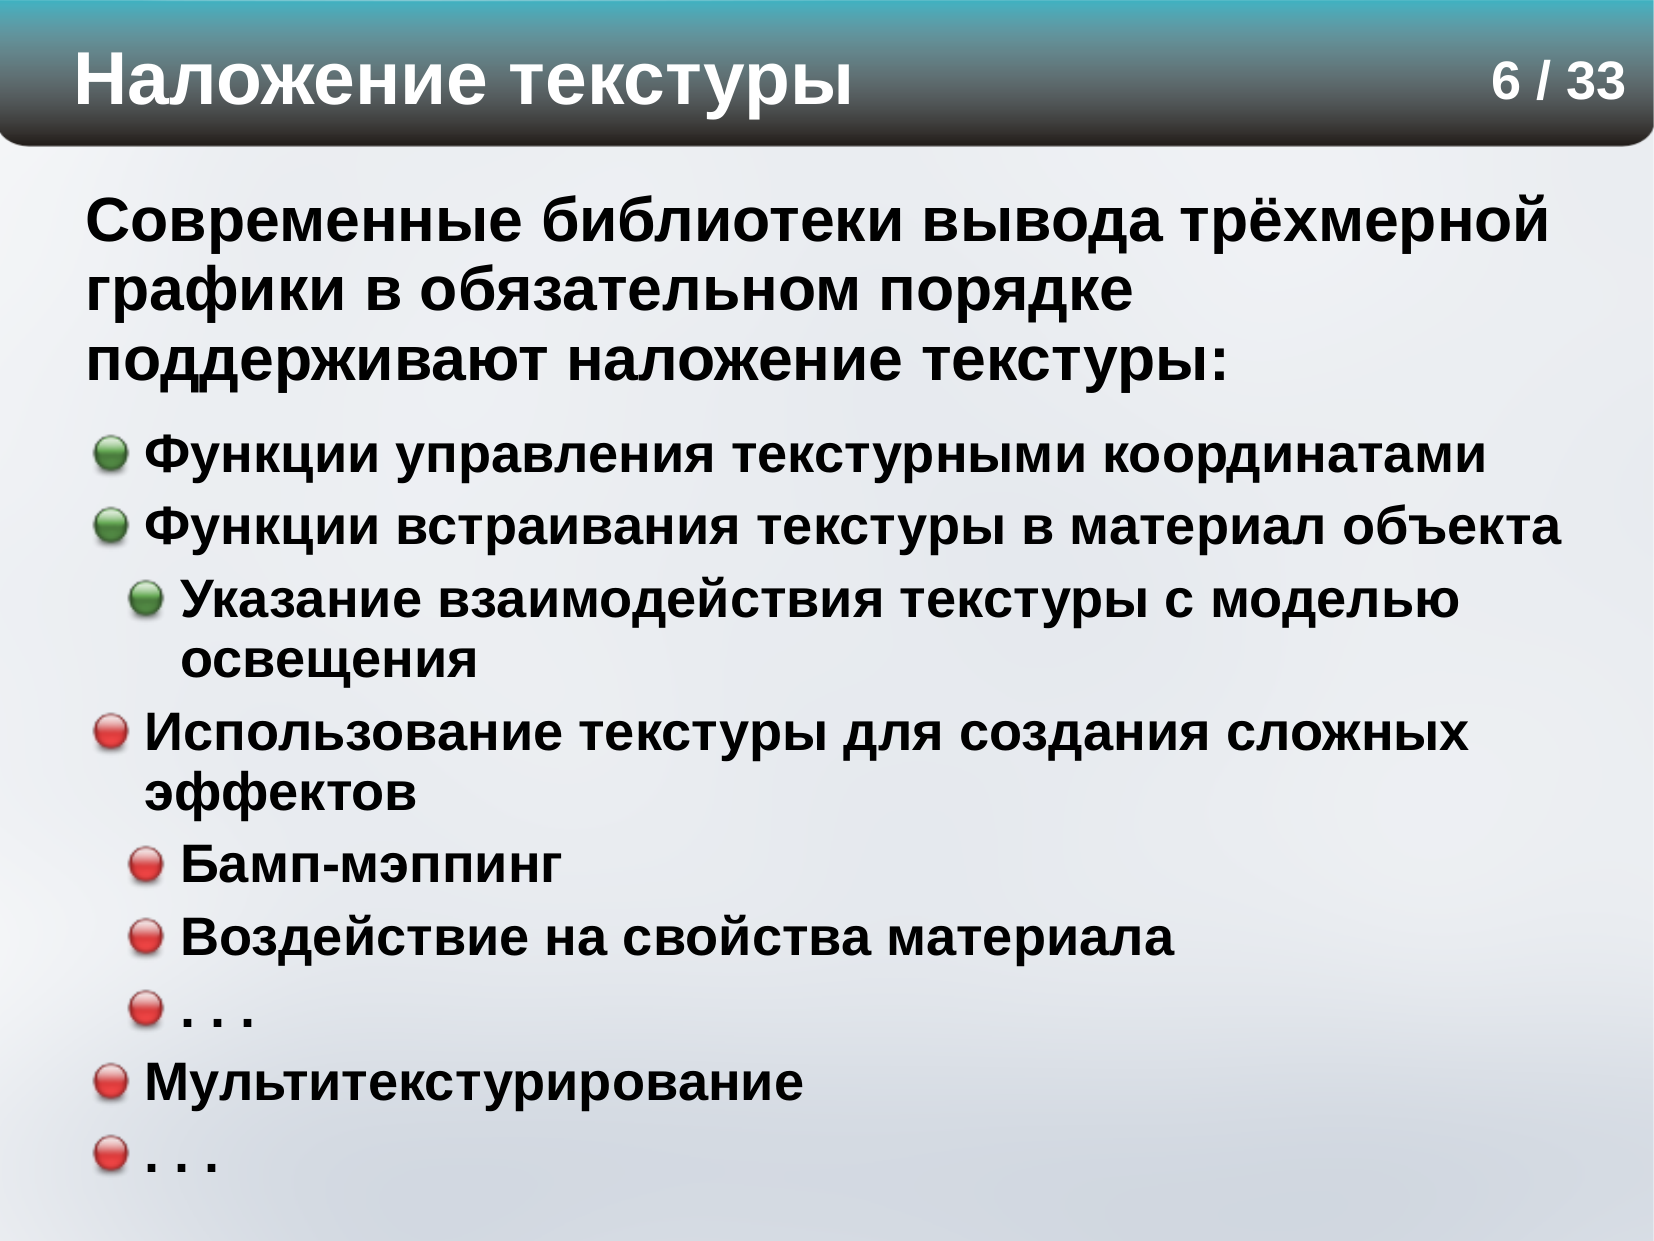

Наложение текстуры
Современные библиотеки вывода трёхмерной графики в обязательном порядке поддерживают наложение текстуры:
Функции управления текстурными координатами
Функции встраивания текстуры в материал объекта
Указание взаимодействия текстуры с моделью освещения
Использование текстуры для создания сложных эффектов
Бамп-мэппинг
Воздействие на свойства материала
. . .
Мультитекстурирование
. . .